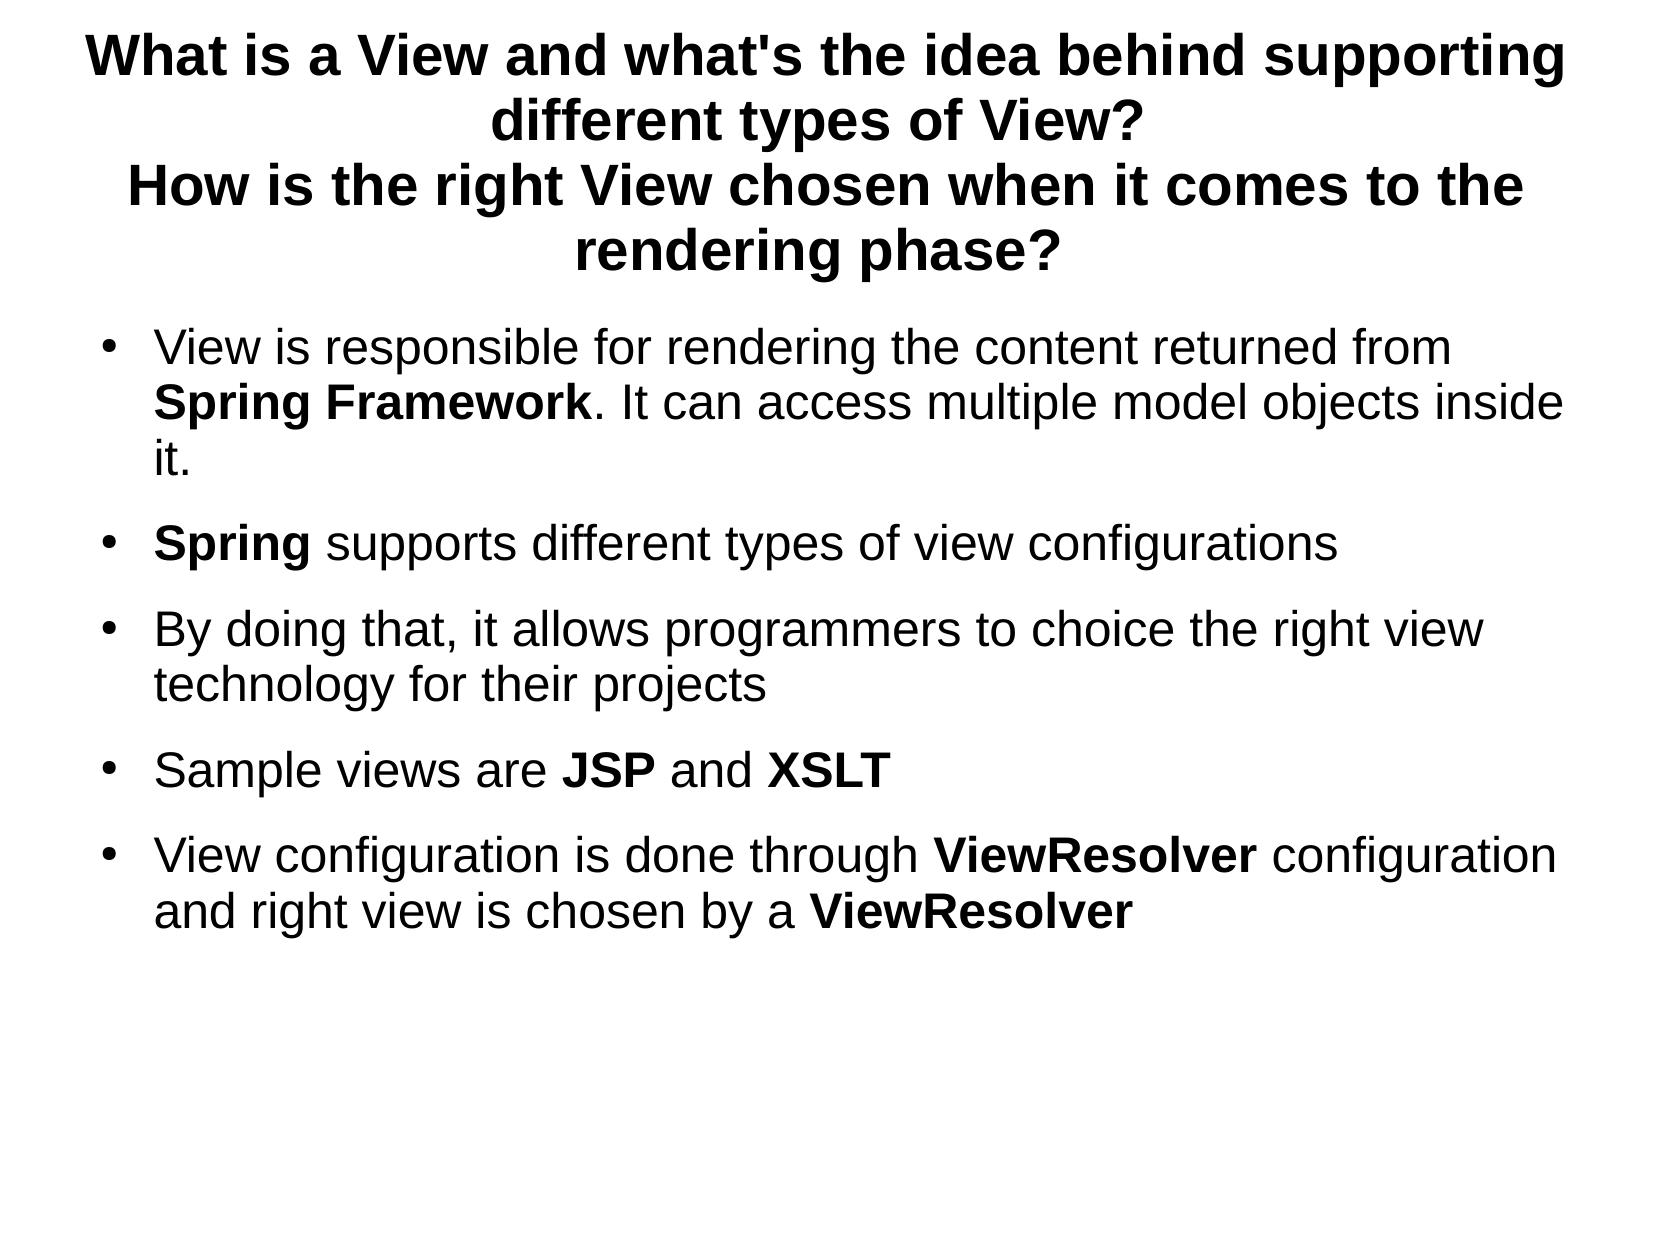

# What is a View and what's the idea behind supporting different types of View? How is the right View chosen when it comes to the rendering phase?
View is responsible for rendering the content returned from Spring Framework. It can access multiple model objects inside it.
Spring supports different types of view configurations
By doing that, it allows programmers to choice the right view technology for their projects
Sample views are JSP and XSLT
View configuration is done through ViewResolver configuration
and right view is chosen by a ViewResolver